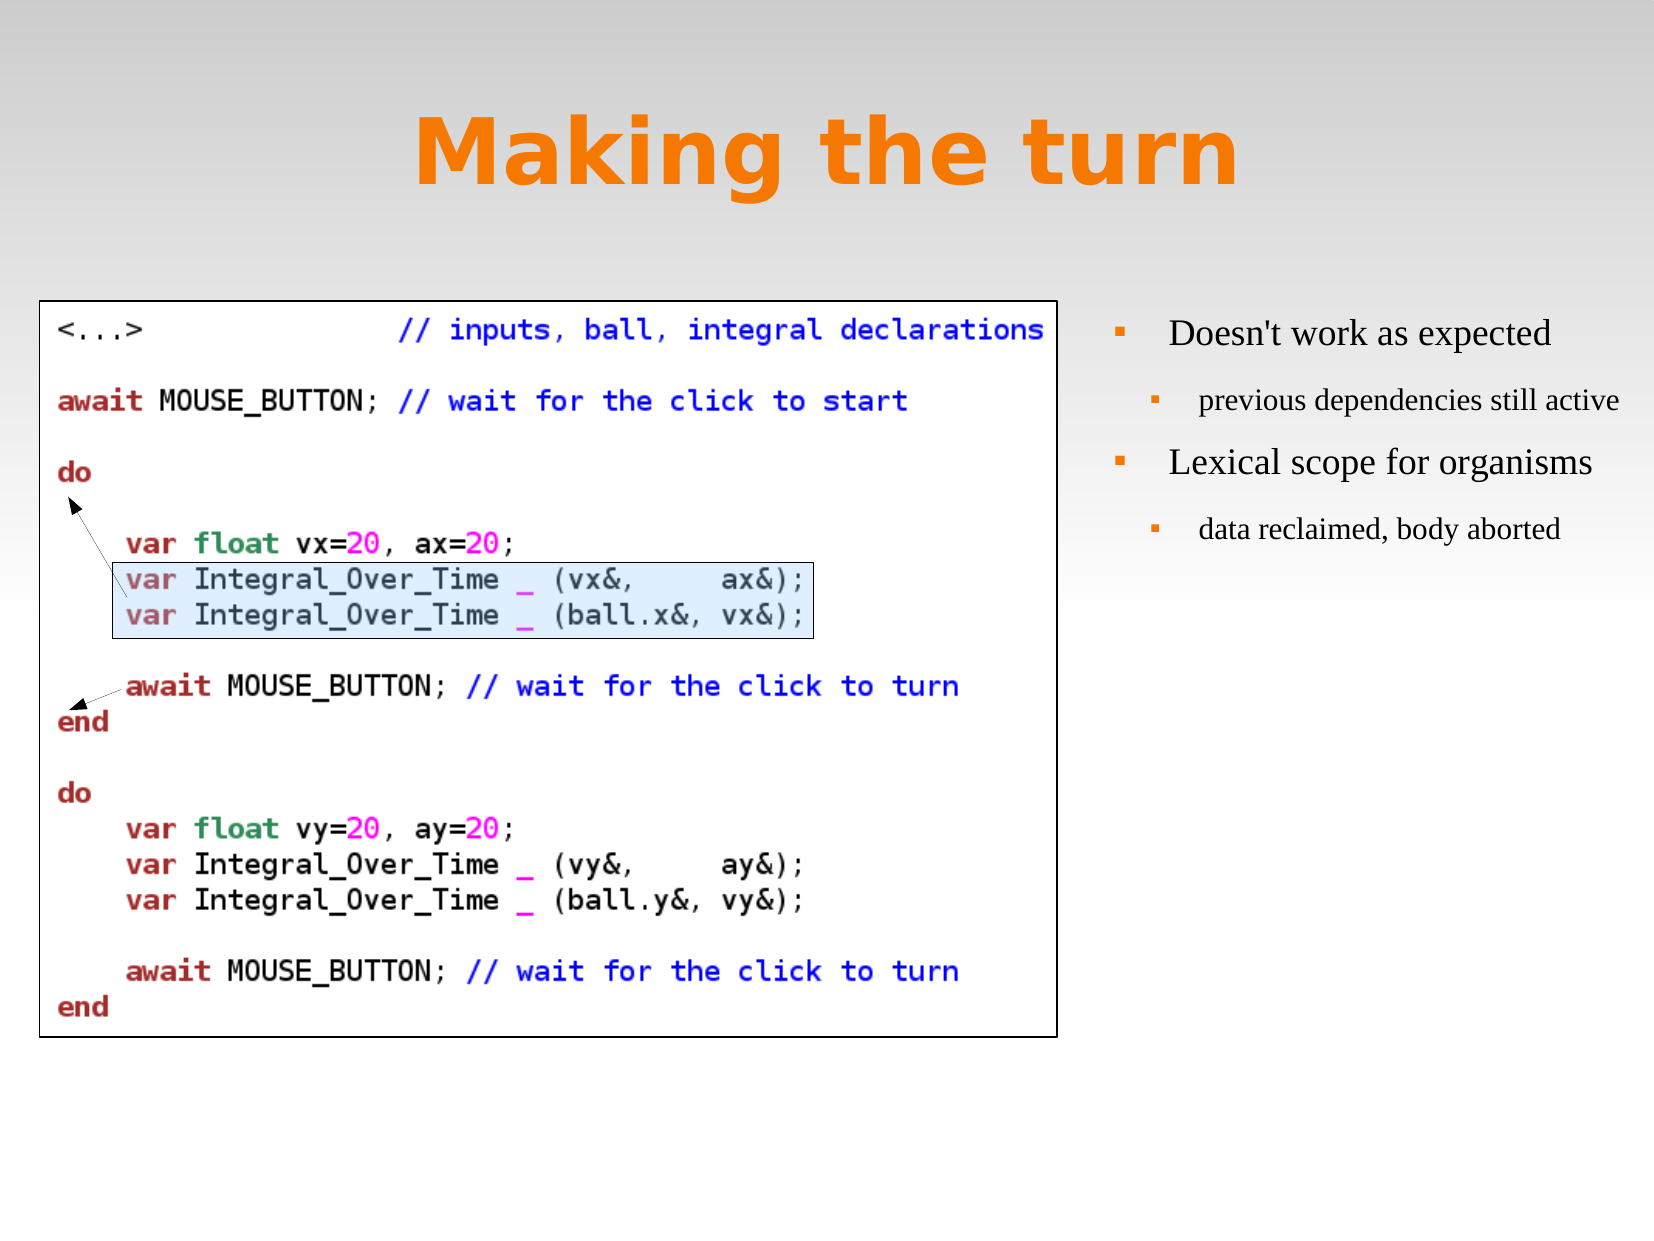

# Making the turn
Doesn't work as expected
previous dependencies still active
Lexical scope for organisms
data reclaimed, body aborted